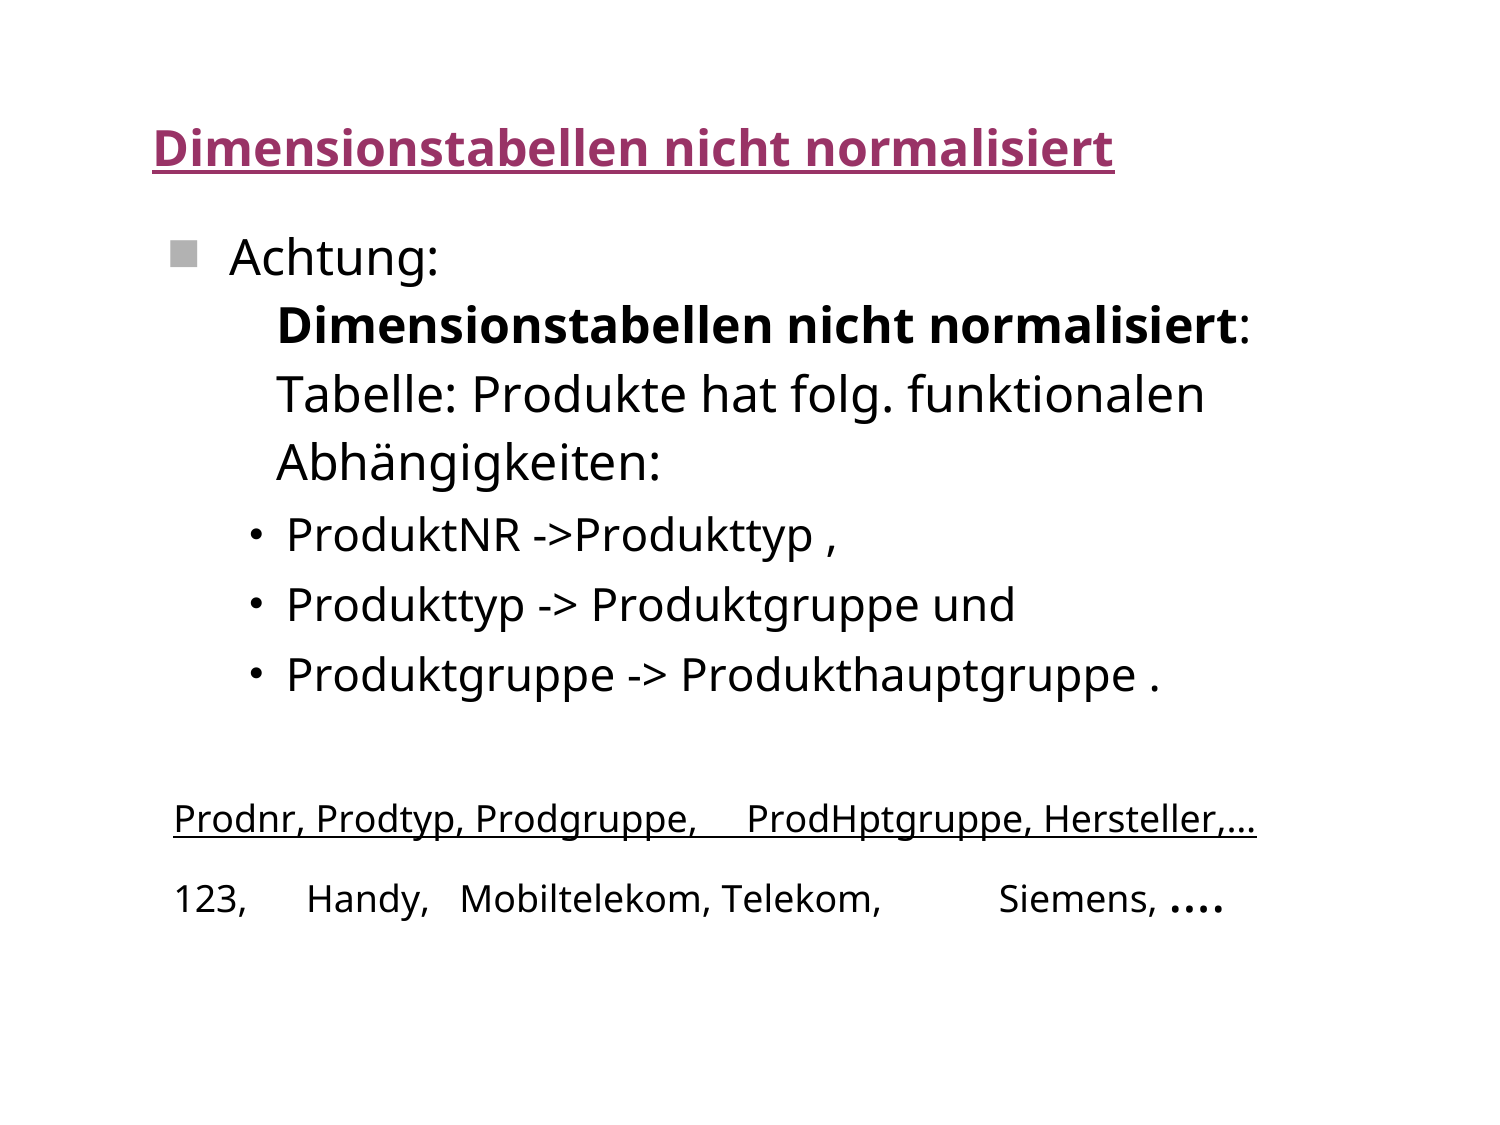

# Dimensionstabellen nicht normalisiert
Achtung:
Dimensionstabellen nicht normalisiert:
Tabelle: Produkte hat folg. funktionalen Abhängigkeiten:
ProduktNR ->Produkttyp ,
Produkttyp -> Produktgruppe und
Produktgruppe -> Produkthauptgruppe .
Prodnr, Prodtyp, Prodgruppe, ProdHptgruppe, Hersteller,…
123, Handy, Mobiltelekom, Telekom, Siemens, ….